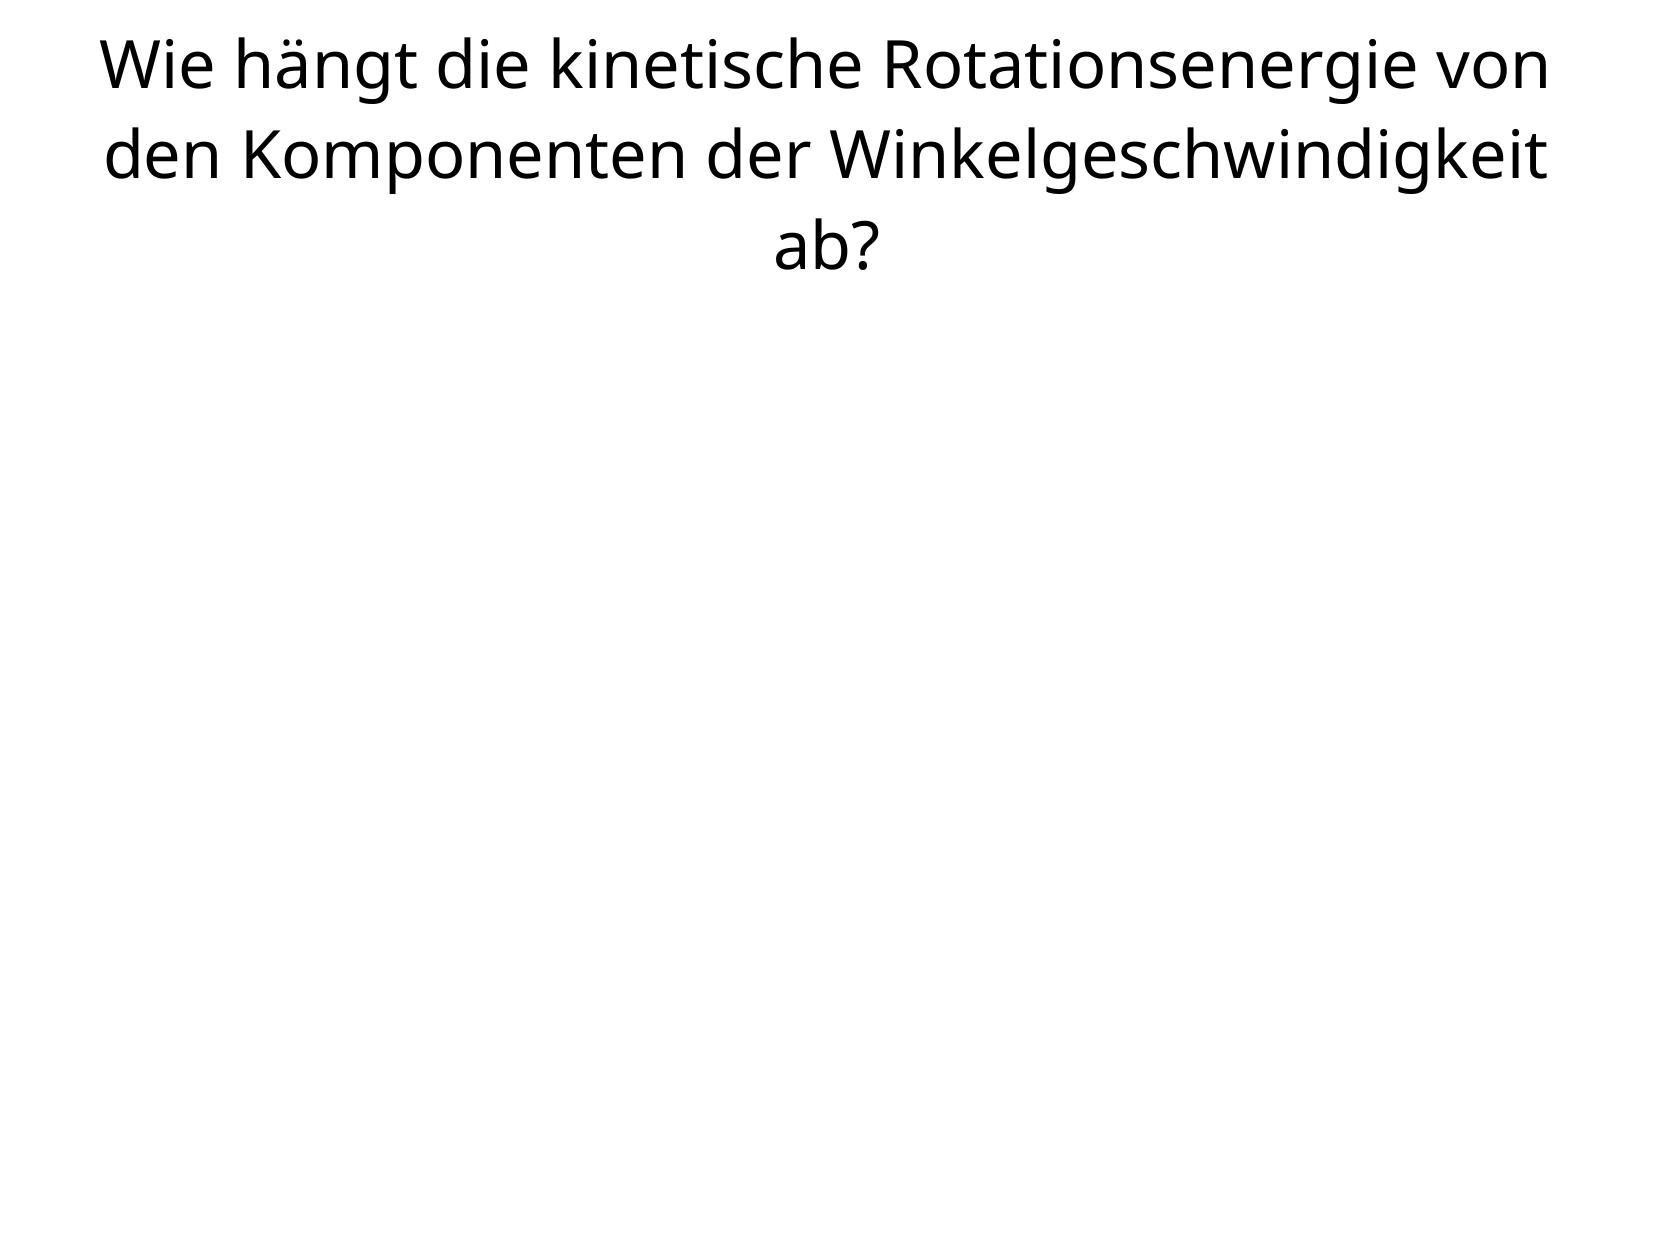

# Wie hängt die kinetische Rotationsenergie von den Komponenten der Winkelgeschwindigkeit ab?